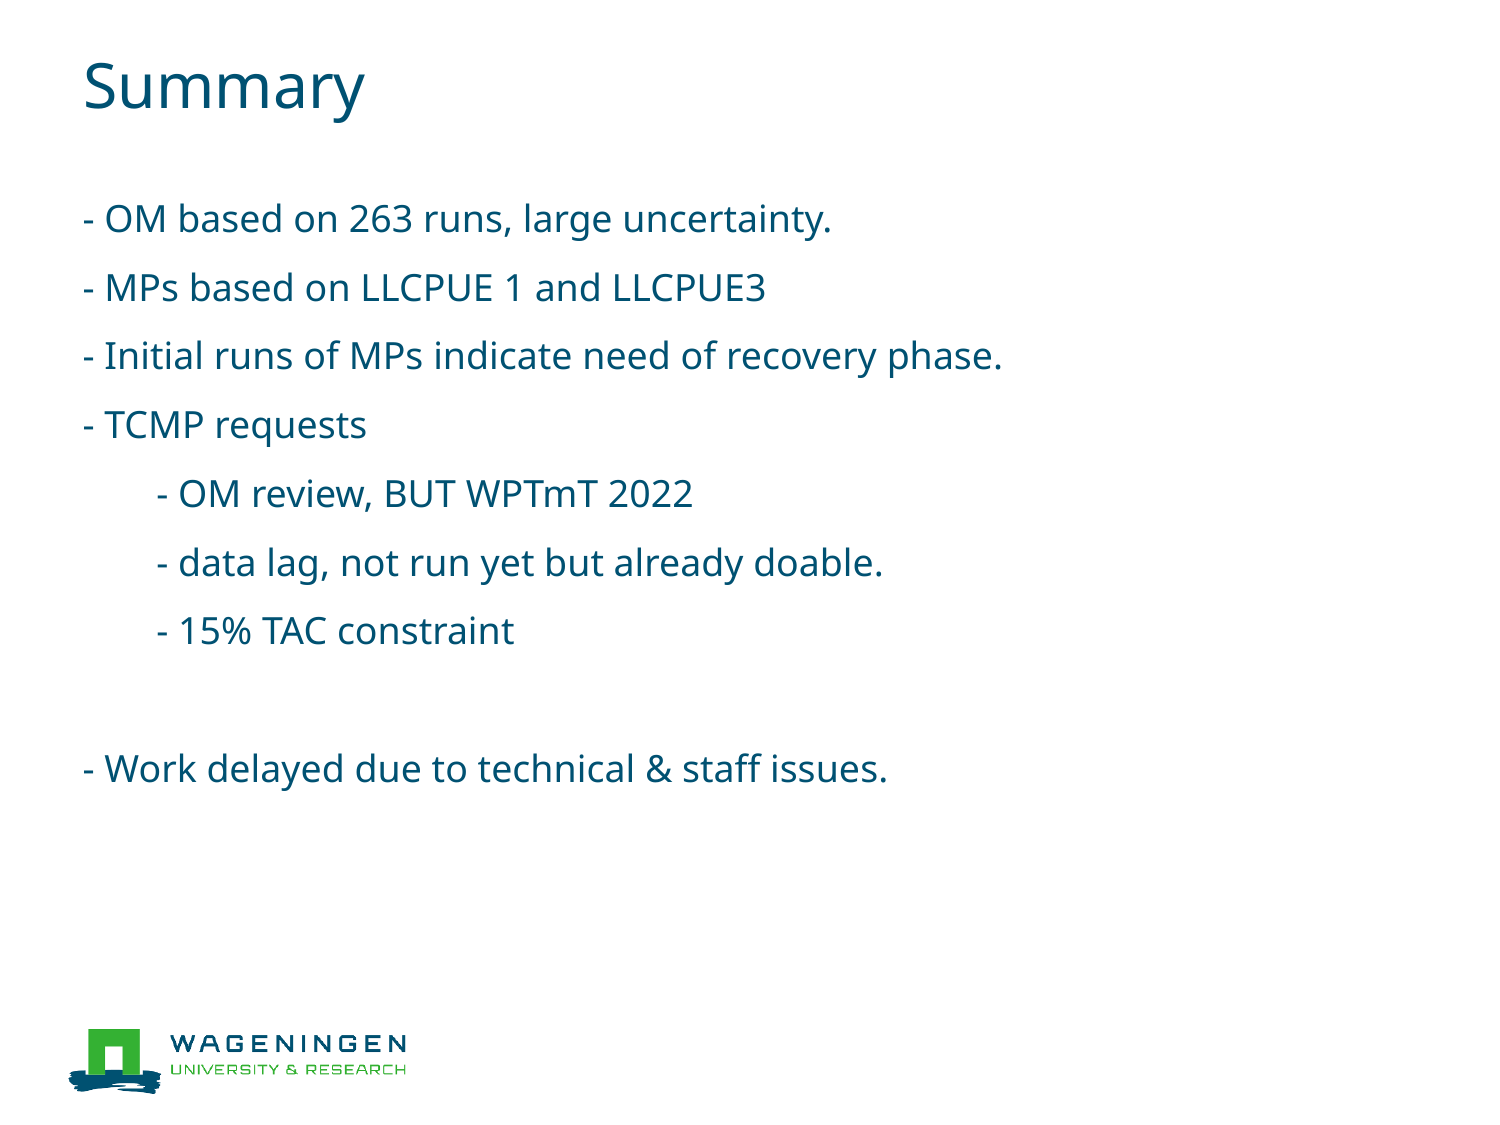

# Summary
- OM based on 263 runs, large uncertainty.
- MPs based on LLCPUE 1 and LLCPUE3
- Initial runs of MPs indicate need of recovery phase.
- TCMP requests
	- OM review, BUT WPTmT 2022
	- data lag, not run yet but already doable.
	- 15% TAC constraint
- Work delayed due to technical & staff issues.